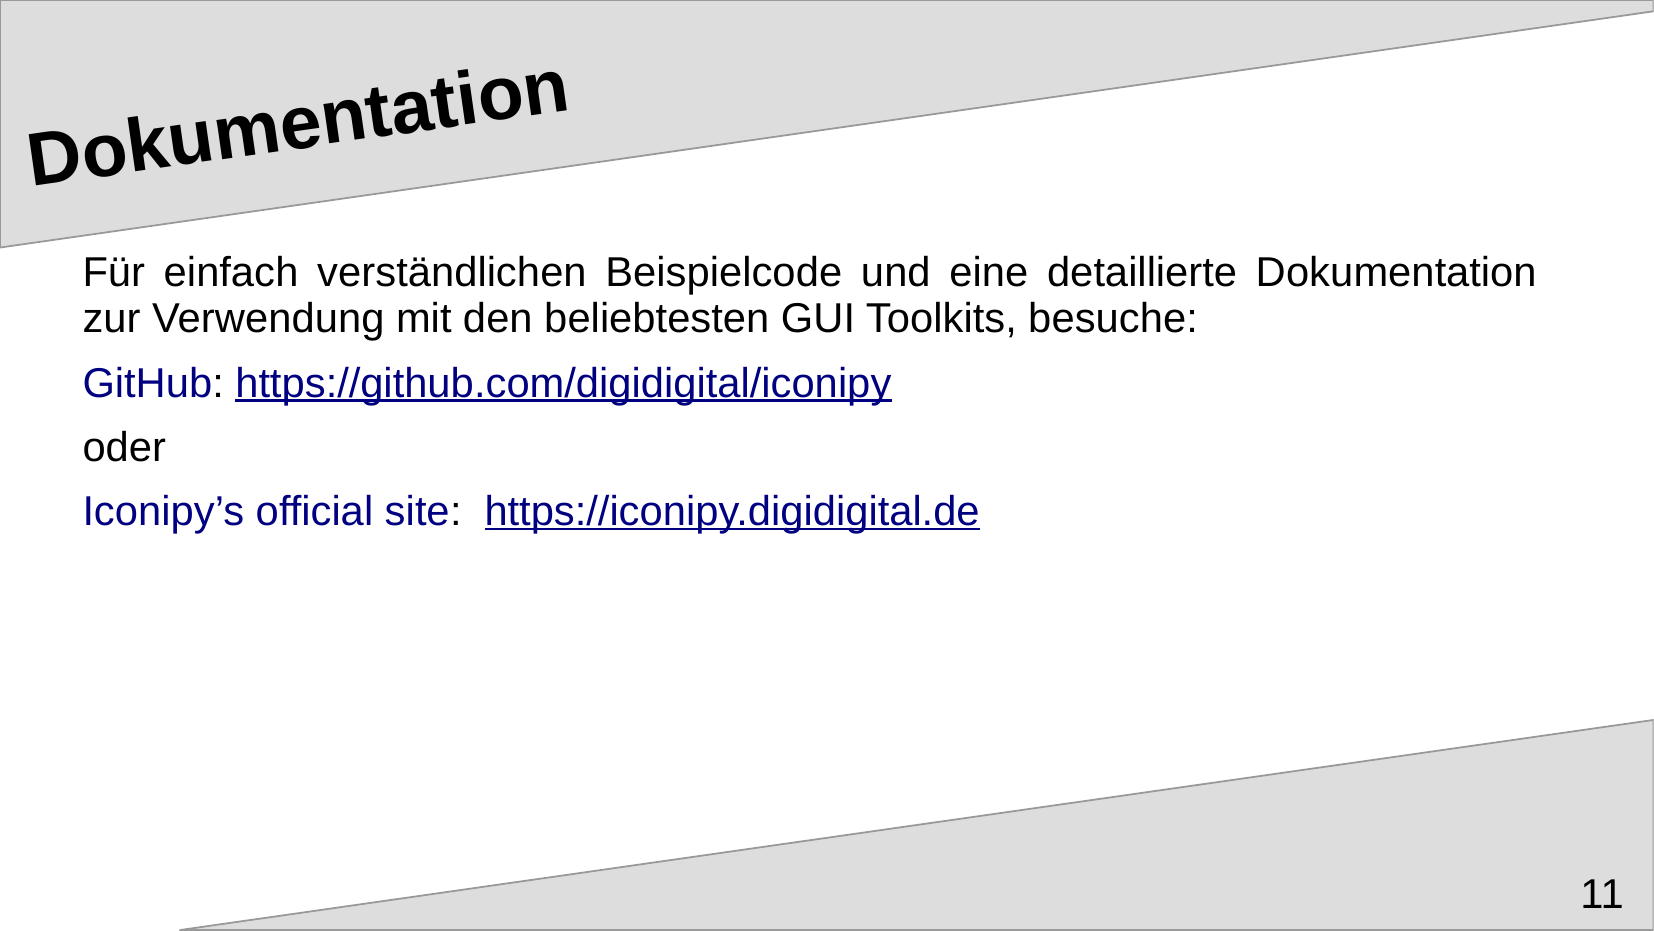

# Dokumentation
Für einfach verständlichen Beispielcode und eine detaillierte Dokumentation zur Verwendung mit den beliebtesten GUI Toolkits, besuche:
GitHub: https://github.com/digidigital/iconipy
oder
Iconipy’s official site: https://iconipy.digidigital.de
11